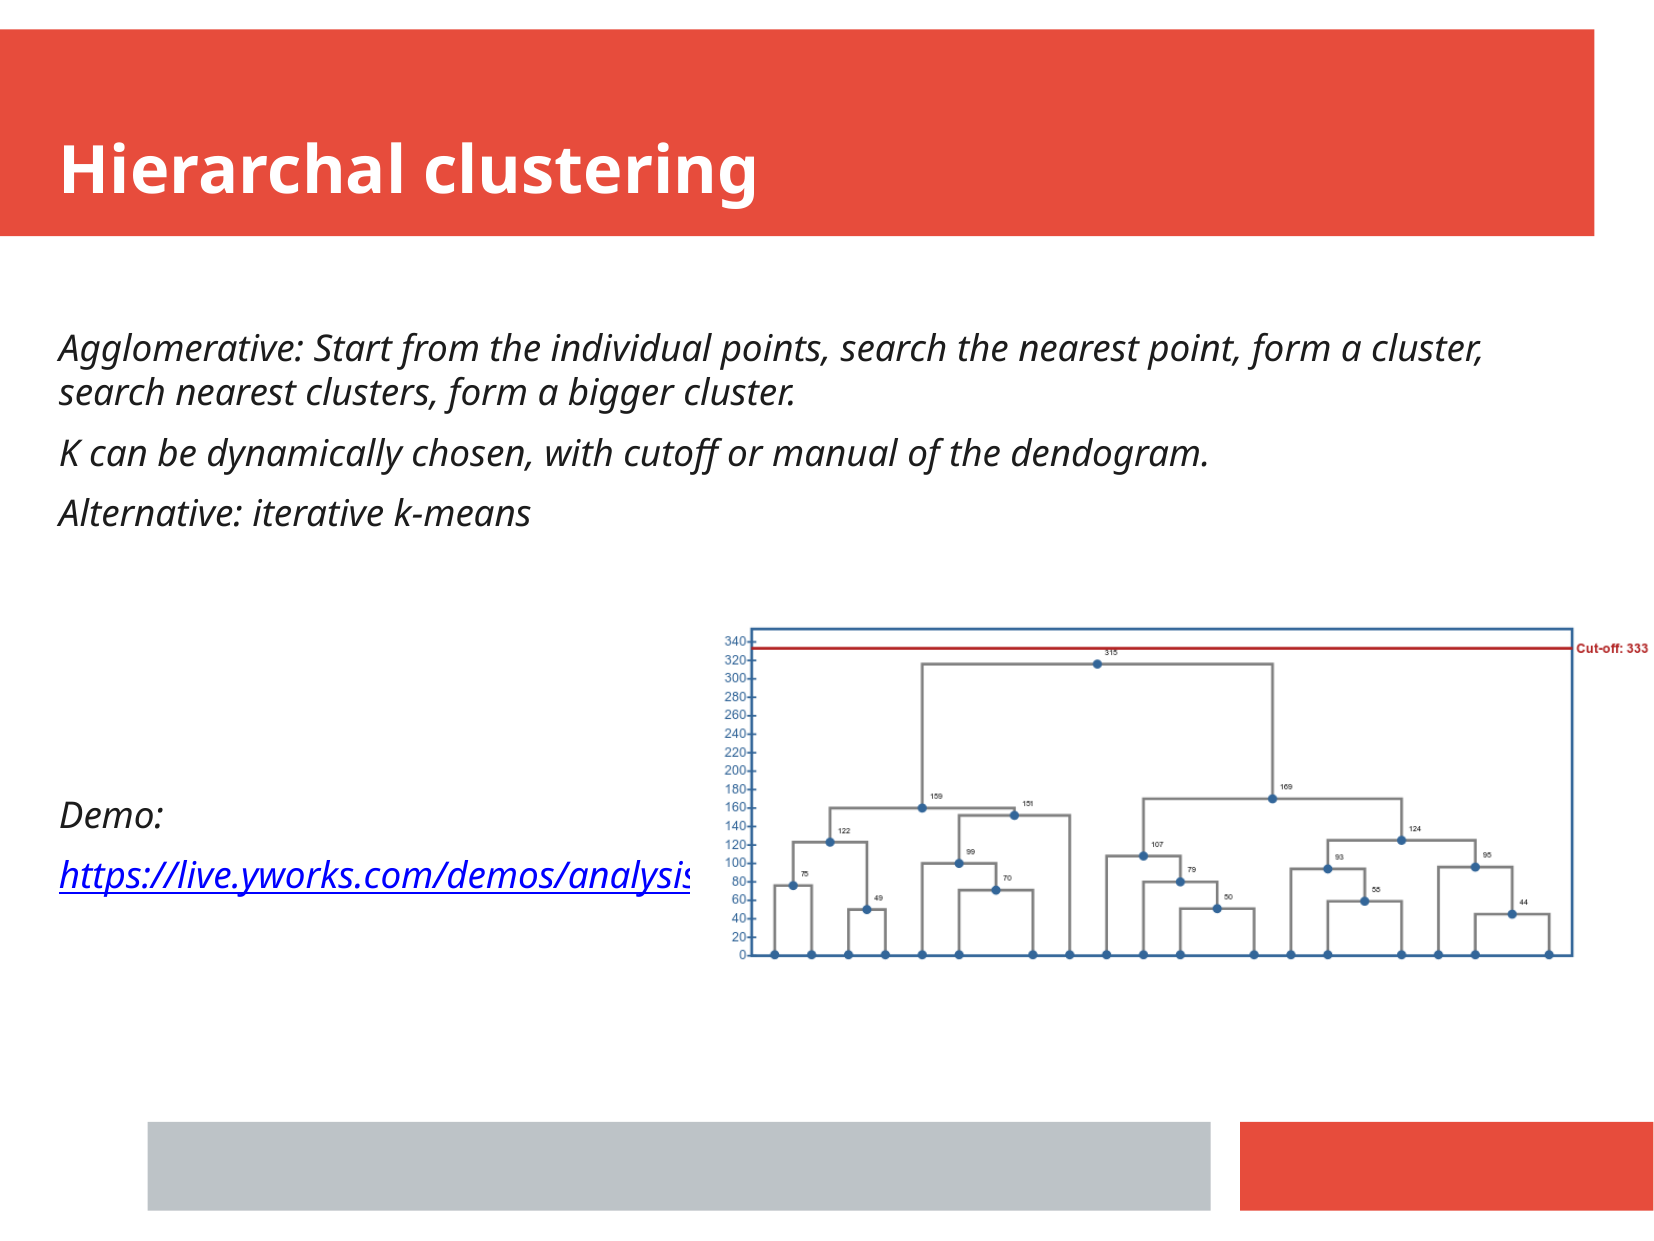

Hierarchal clustering
Agglomerative: Start from the individual points, search the nearest point, form a cluster, search nearest clusters, form a bigger cluster.
K can be dynamically chosen, with cutoff or manual of the dendogram.
Alternative: iterative k-means
Demo:
https://live.yworks.com/demos/analysis/clustering/index.html